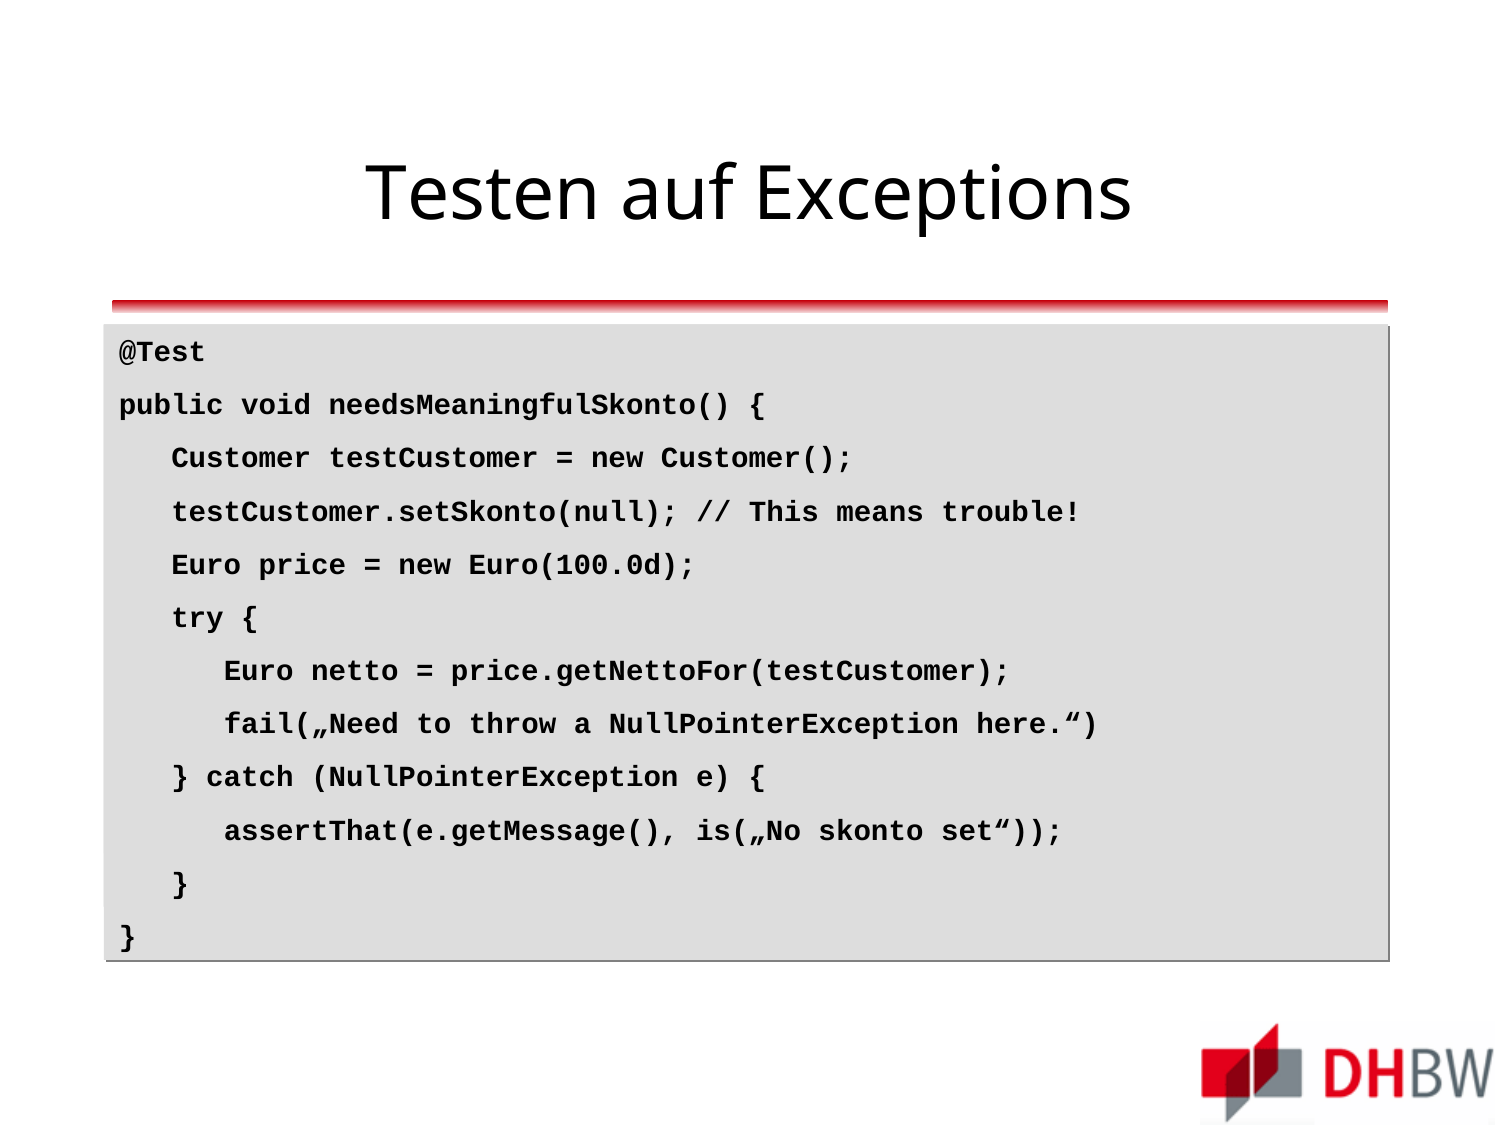

# Testen auf Exceptions
@Test
public void needsMeaningfulSkonto() {
 Customer testCustomer = new Customer();
 testCustomer.setSkonto(null); // This means trouble!
 Euro price = new Euro(100.0d);
 try {
 Euro netto = price.getNettoFor(testCustomer);
 } catch (NullPointerException e) {
 }
}
@Test
public void needsMeaningfulSkonto() {
 Customer testCustomer = new Customer();
 testCustomer.setSkonto(null); // This means trouble!
 Euro price = new Euro(100.0d);
 try {
 Euro netto = price.getNettoFor(testCustomer);
 assertThat(0, is(1)); // What does that mean?
 } catch (NullPointerException e) {
 }
}
@Test
public void needsMeaningfulSkonto() {
 Customer testCustomer = new Customer();
 testCustomer.setSkonto(null); // This means trouble!
 Euro price = new Euro(100.0d);
 try {
 Euro netto = price.getNettoFor(testCustomer);
 assertTrue(false); // Seriously, WTF?
 } catch (NullPointerException e) {
 }
}
@Test
public void needsMeaningfulSkonto() {
 Customer testCustomer = new Customer();
 testCustomer.setSkonto(null); // This means trouble!
 Euro price = new Euro(100.0d);
 try {
 Euro netto = price.getNettoFor(testCustomer);
 fail(„Need to throw a NullPointerException here.“)
 } catch (NullPointerException e) {
 }
}
@Test
public void needsMeaningfulSkonto() {
 Customer testCustomer = new Customer();
 testCustomer.setSkonto(null); // This means trouble!
 Euro price = new Euro(100.0d);
 try {
 Euro netto = price.getNettoFor(testCustomer);
 fail(„Need to throw a NullPointerException here.“)
 } catch (NullPointerException e) {
 assertThat(e.getMessage(), is(„No skonto set“));
 }
}
Geht auch ohne Exception grün durch